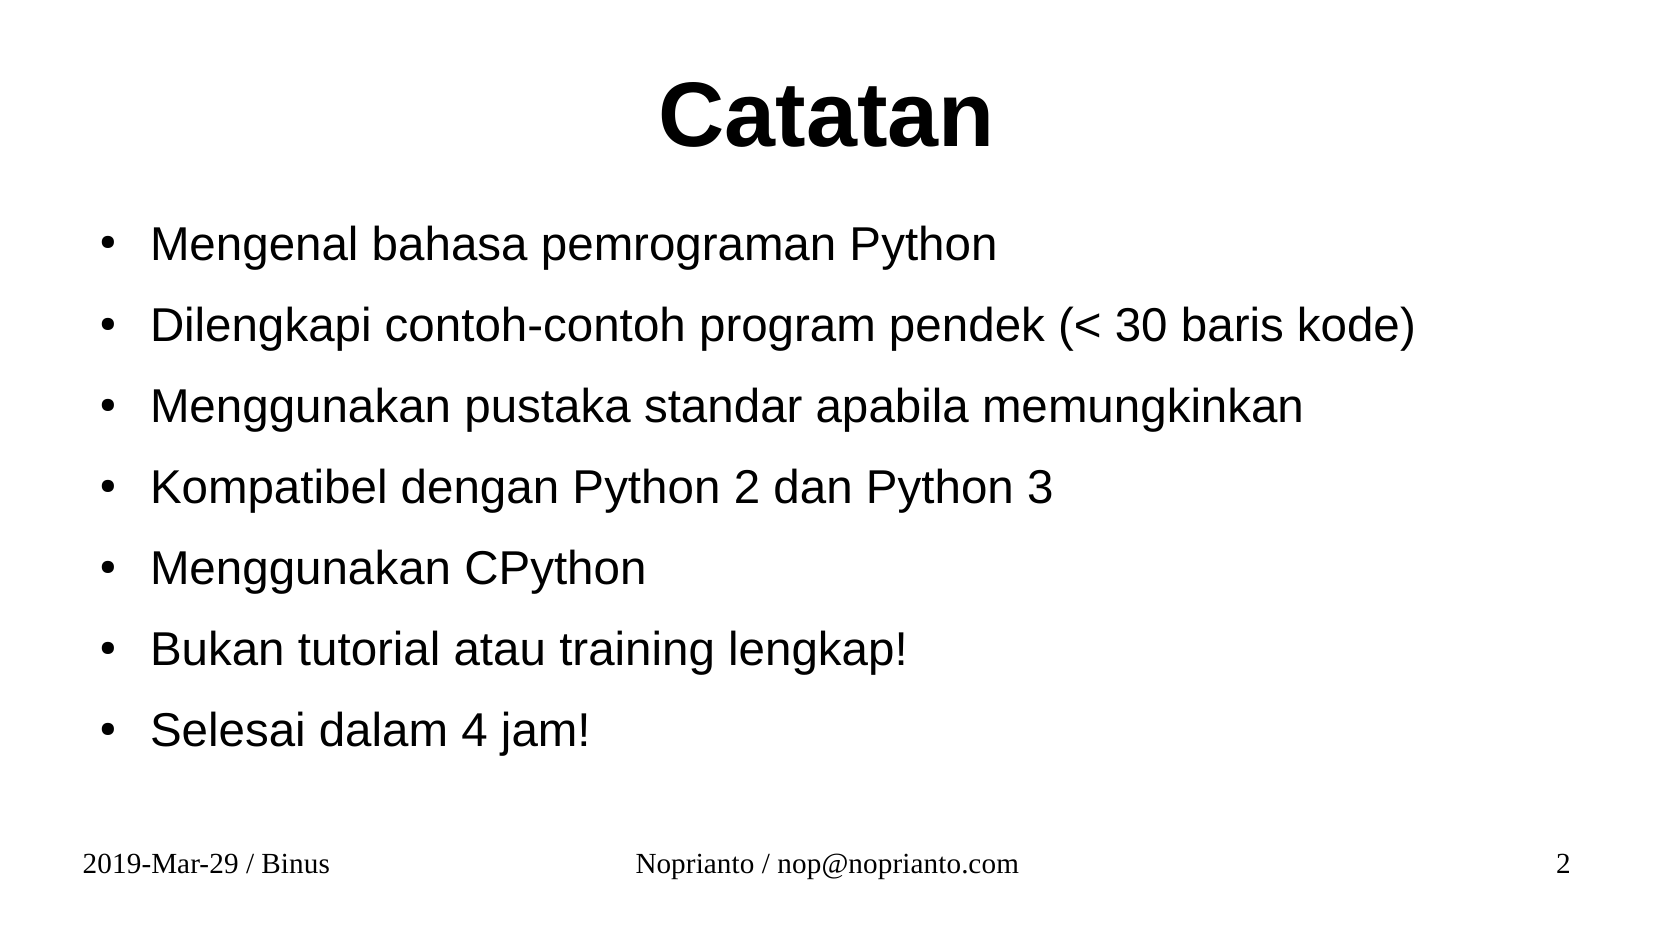

# Catatan
Mengenal bahasa pemrograman Python
Dilengkapi contoh-contoh program pendek (< 30 baris kode)
Menggunakan pustaka standar apabila memungkinkan
Kompatibel dengan Python 2 dan Python 3
Menggunakan CPython
Bukan tutorial atau training lengkap!
Selesai dalam 4 jam!
2019-Mar-29 / Binus
Noprianto / nop@noprianto.com
2